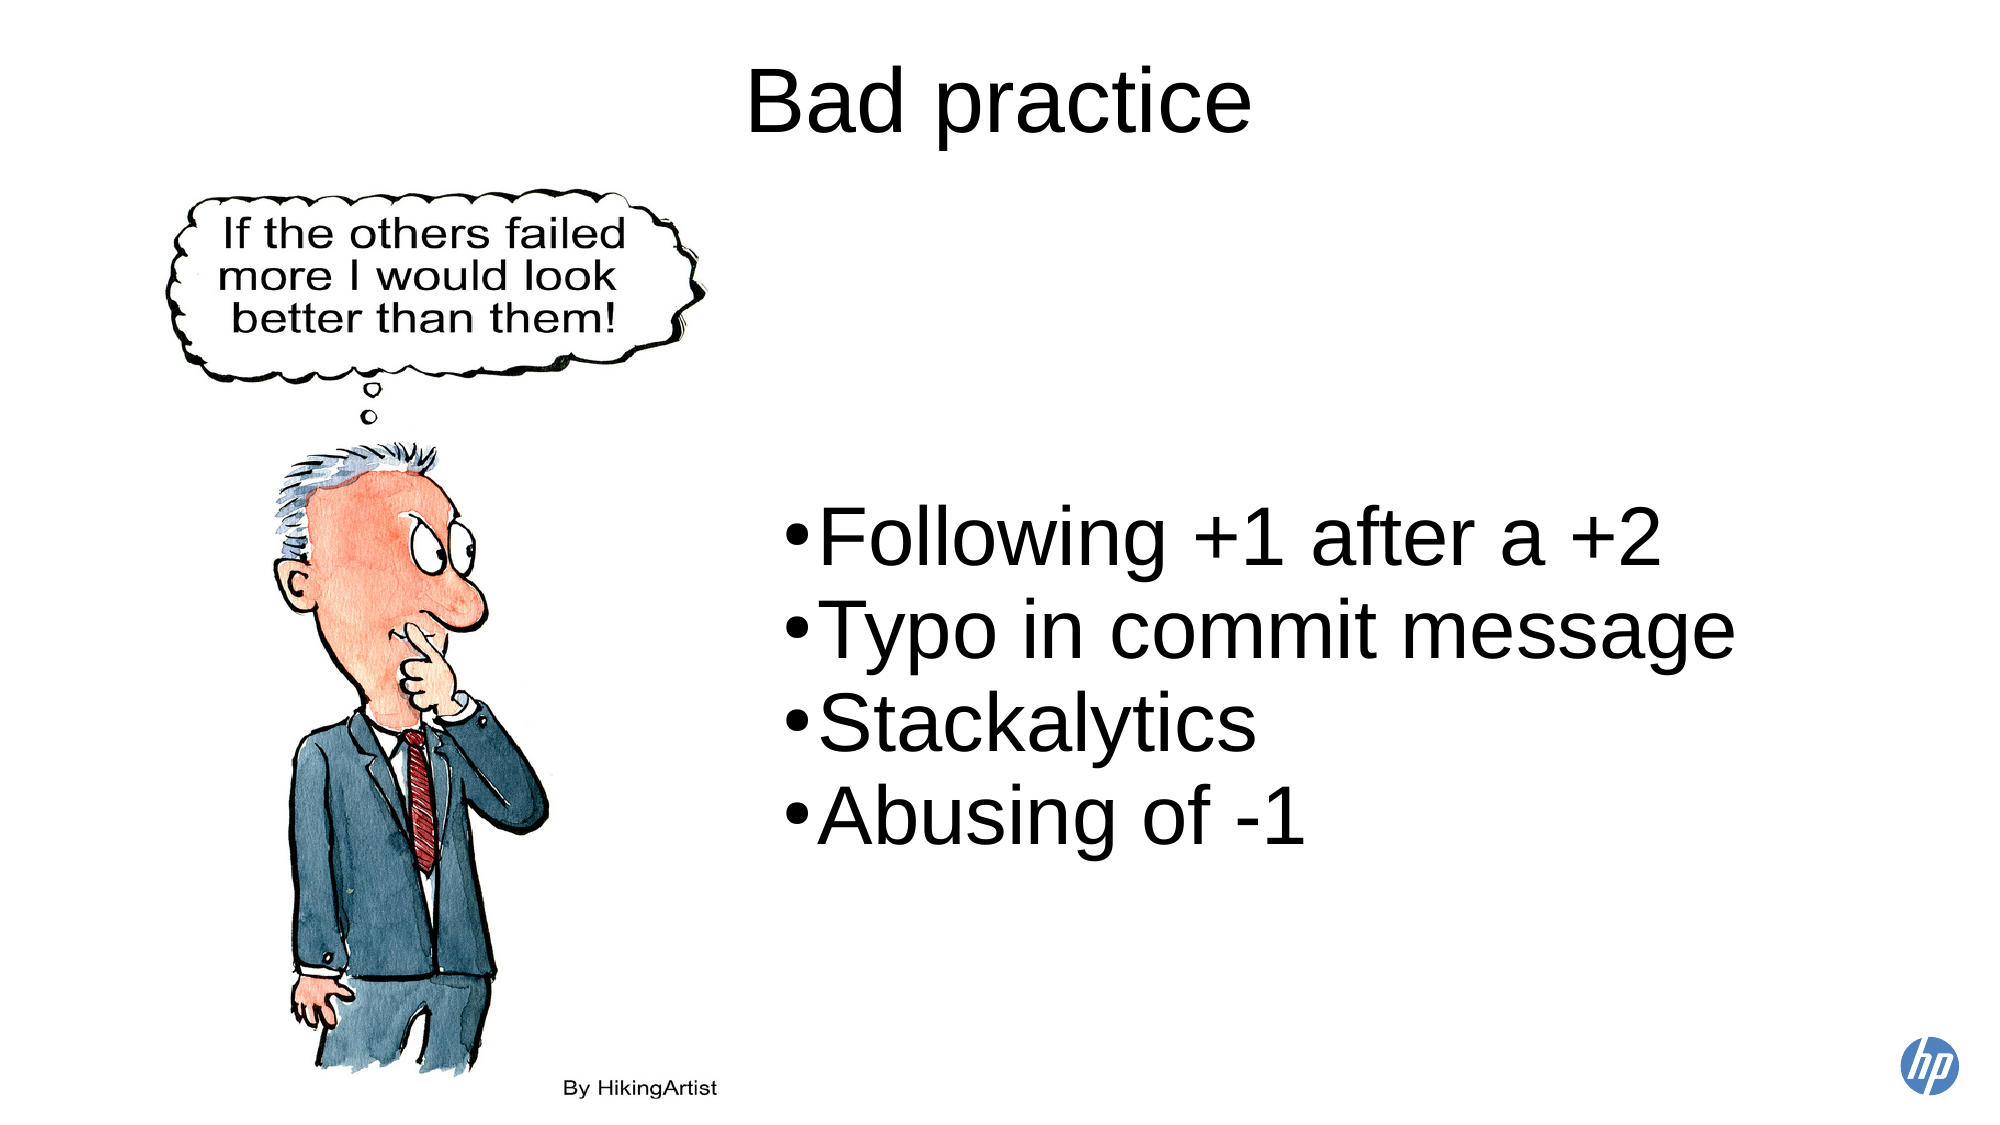

# Bad practice
Following +1 after a +2
Typo in commit message
Stackalytics
Abusing of -1